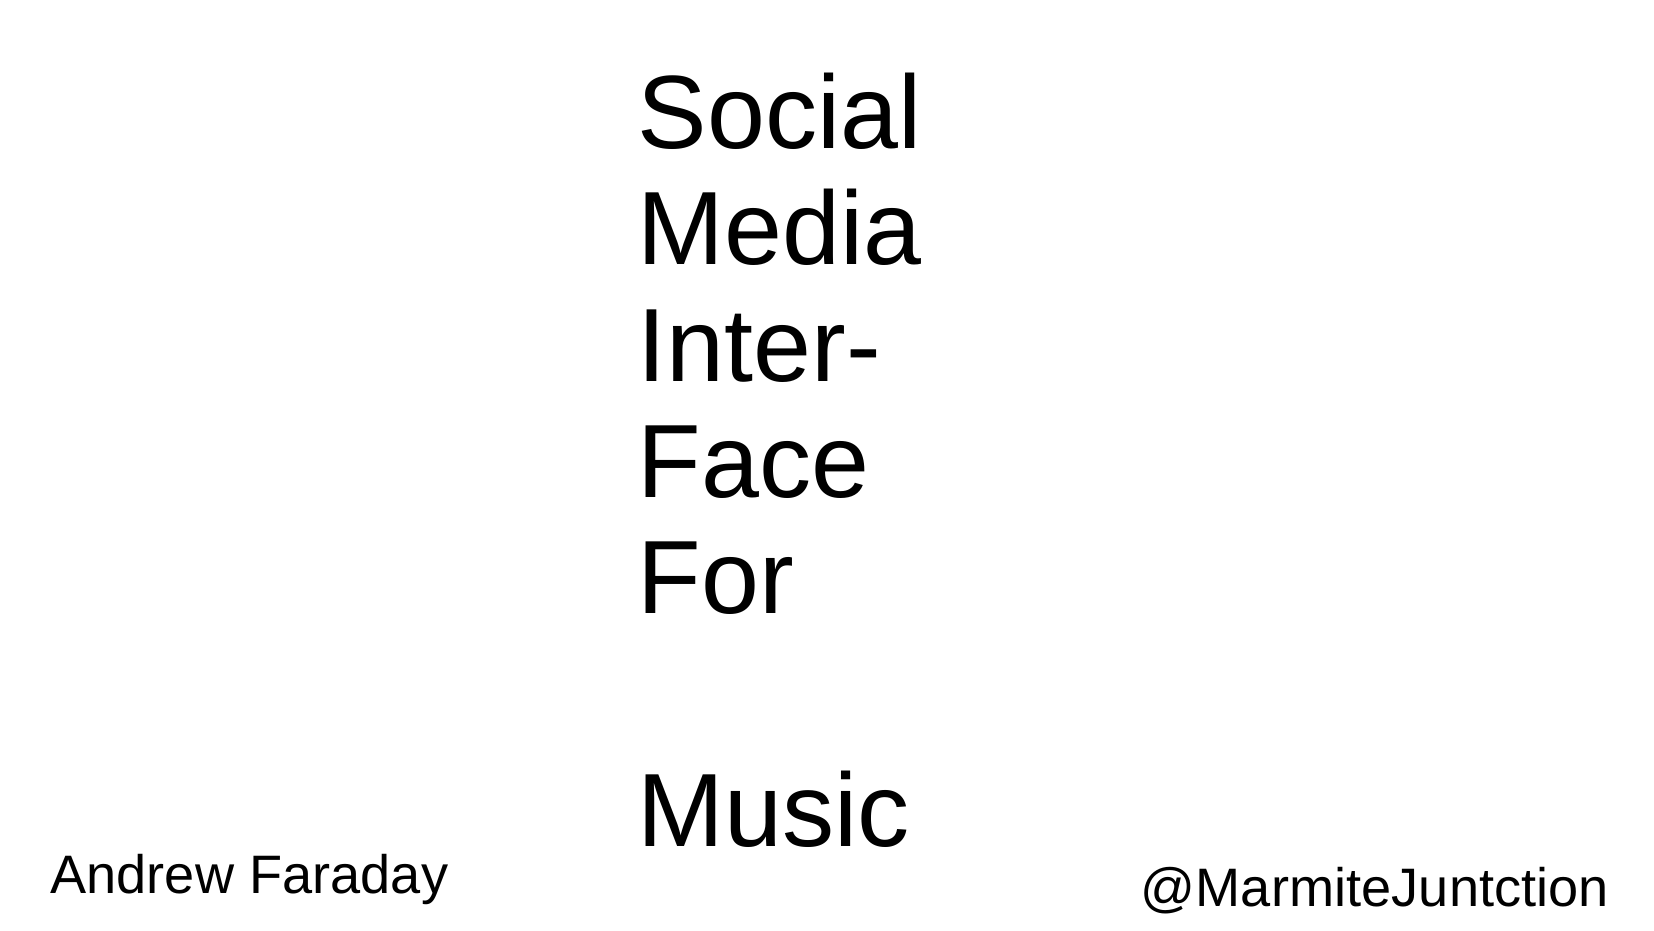

# Social Media Inter- Face For Music
Andrew Faraday
@MarmiteJuntction